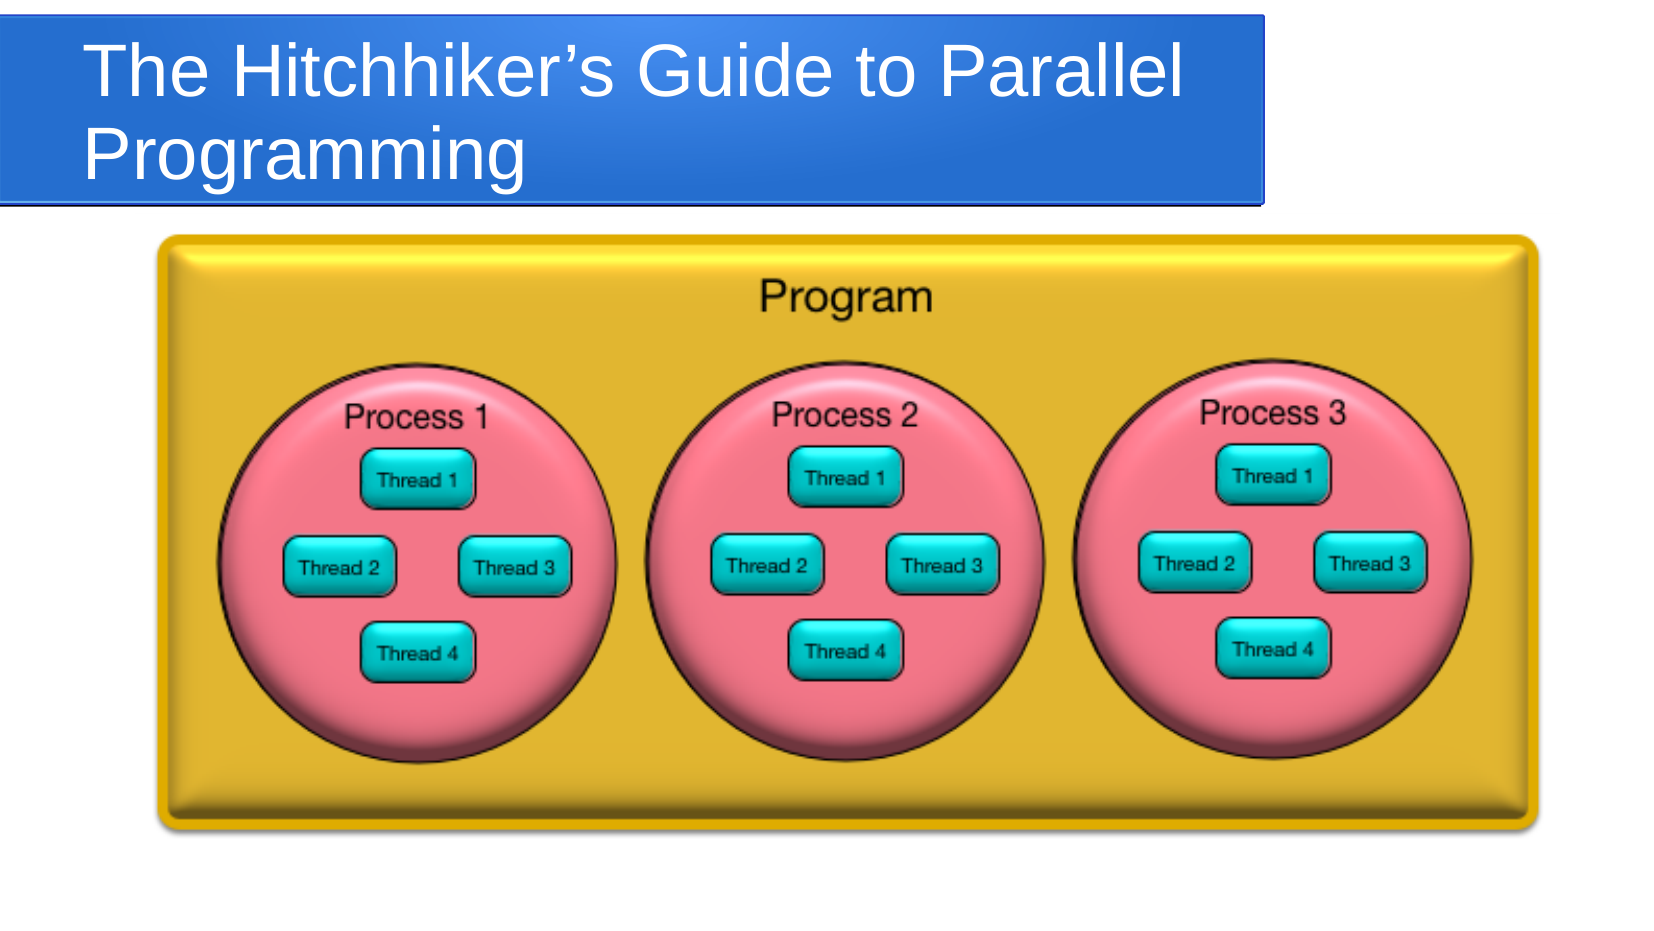

# The Hitchhiker’s Guide to Parallel Programming